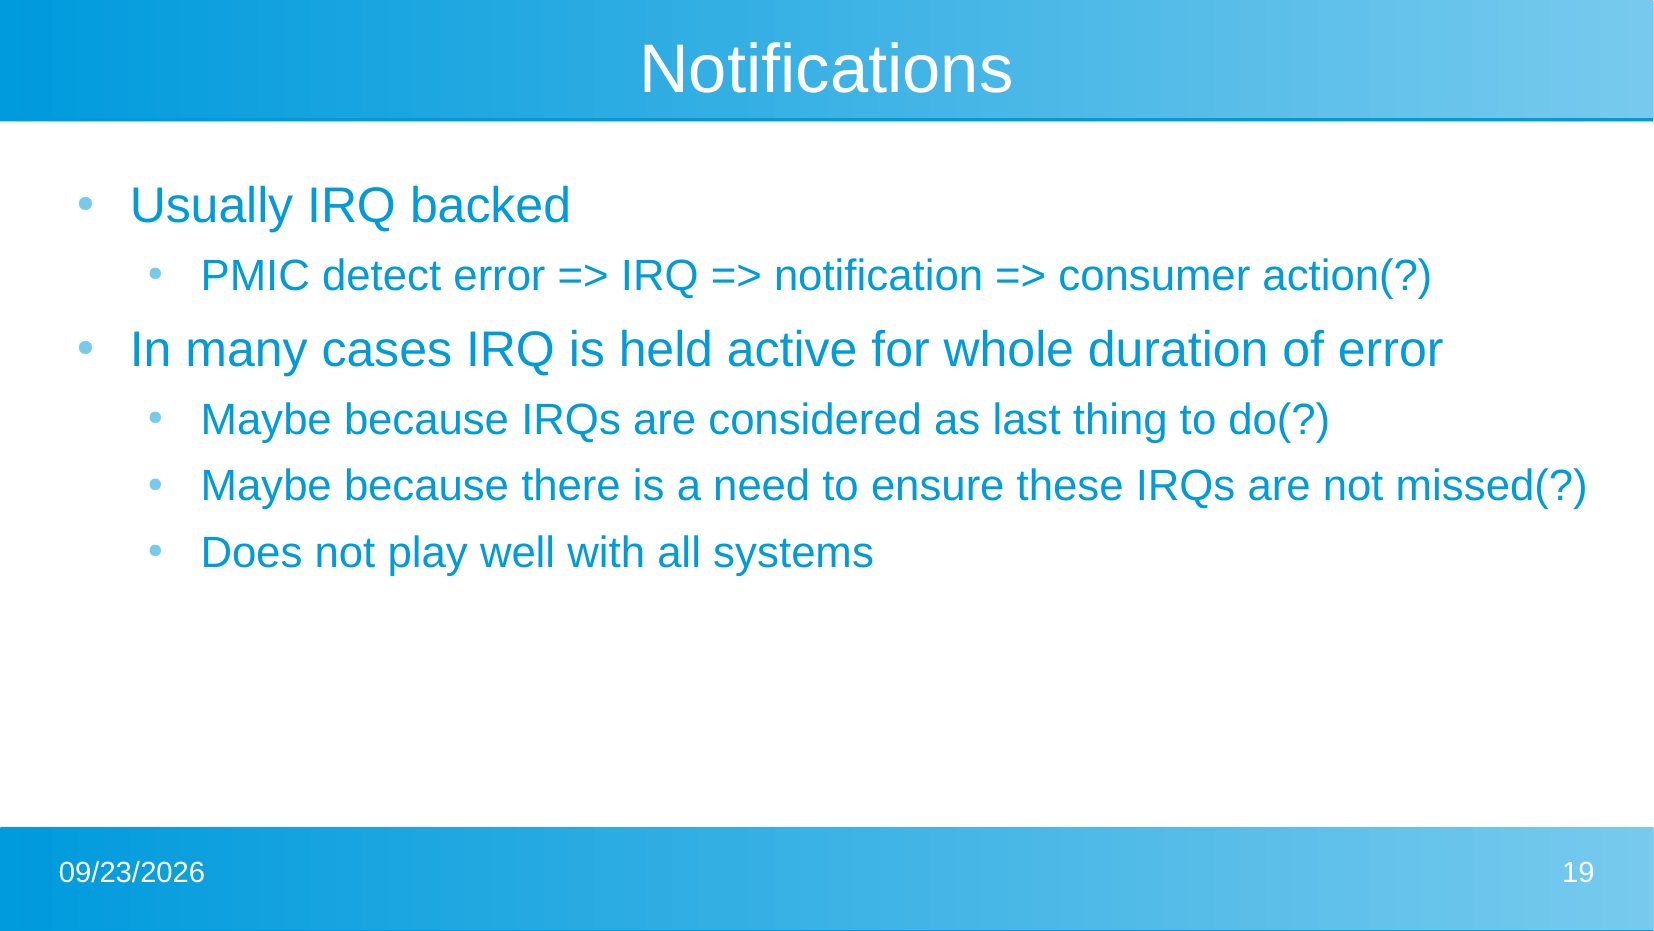

# Notifications
Usually IRQ backed
PMIC detect error => IRQ => notification => consumer action(?)
In many cases IRQ is held active for whole duration of error
Maybe because IRQs are considered as last thing to do(?)
Maybe because there is a need to ensure these IRQs are not missed(?)
Does not play well with all systems
19